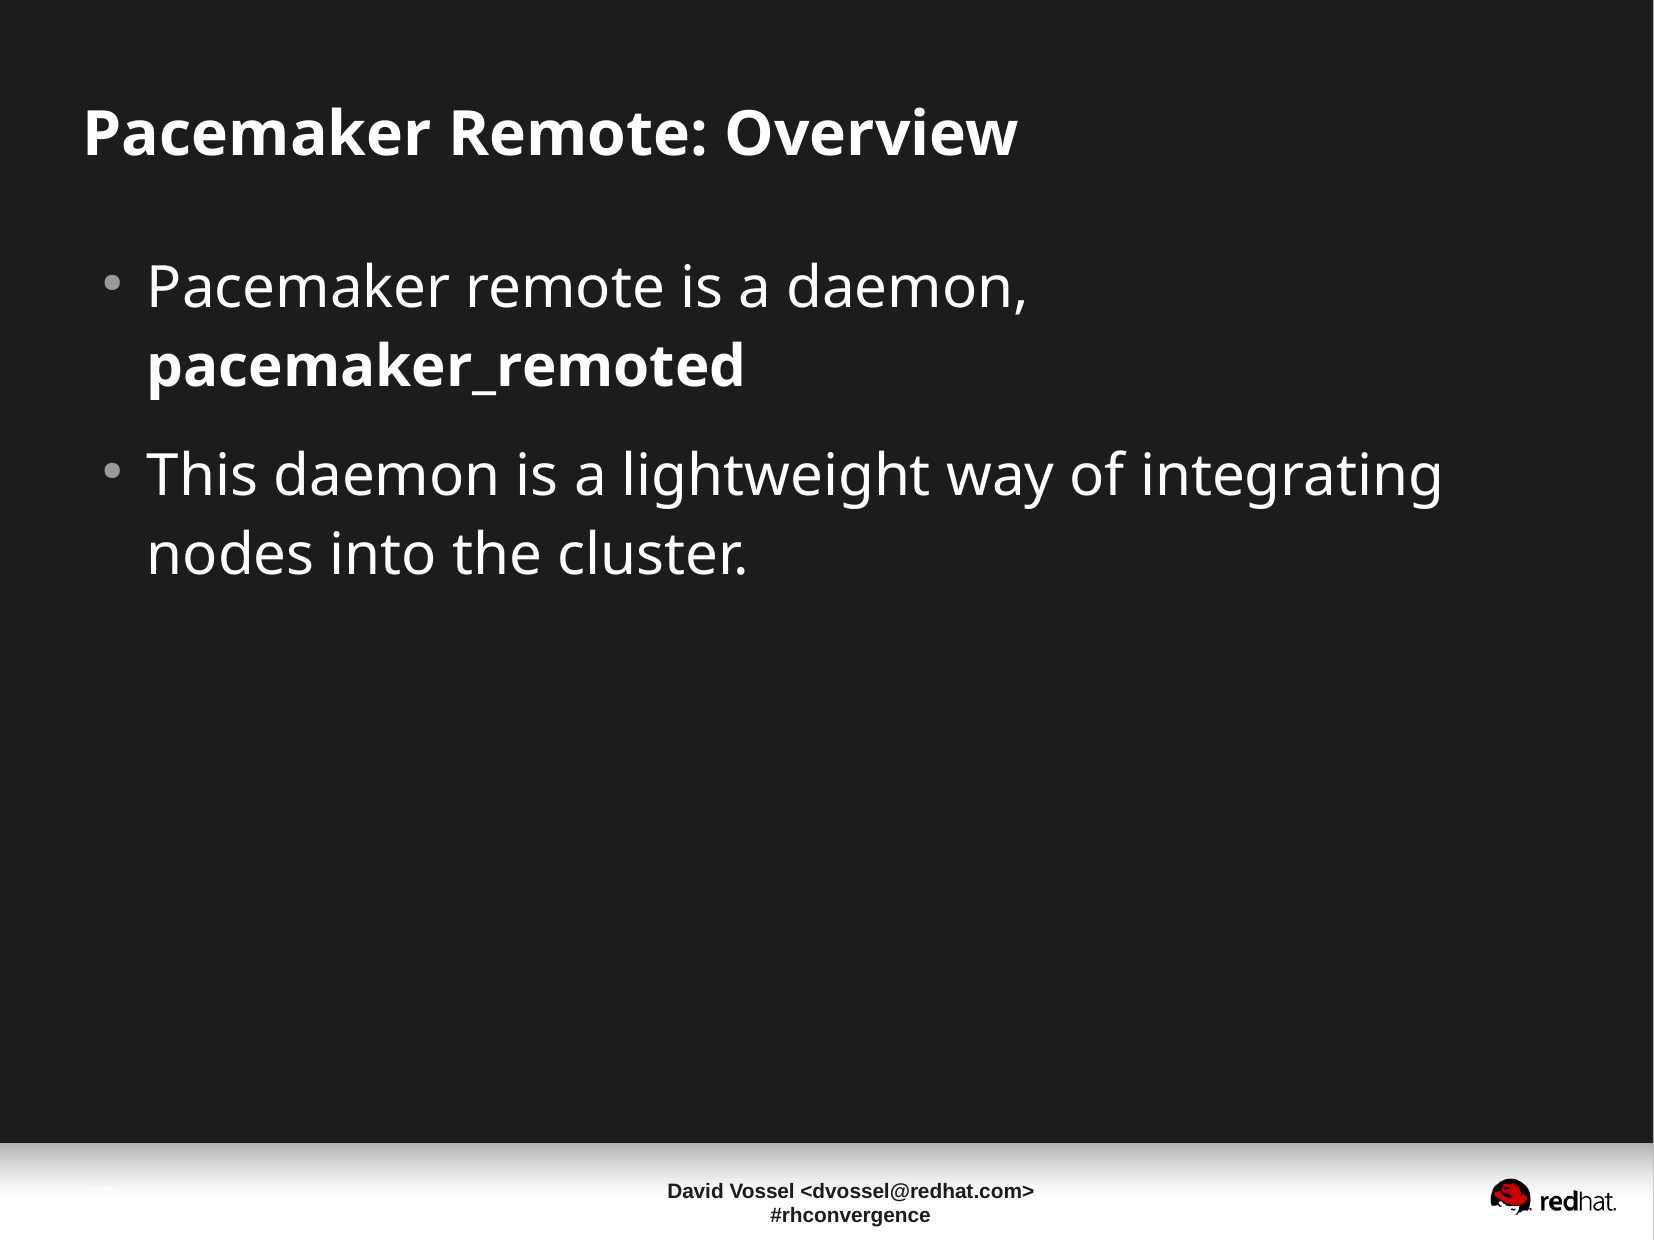

# Pacemaker Remote: Overview
Pacemaker remote is a daemon, pacemaker_remoted
This daemon is a lightweight way of integrating nodes into the cluster.